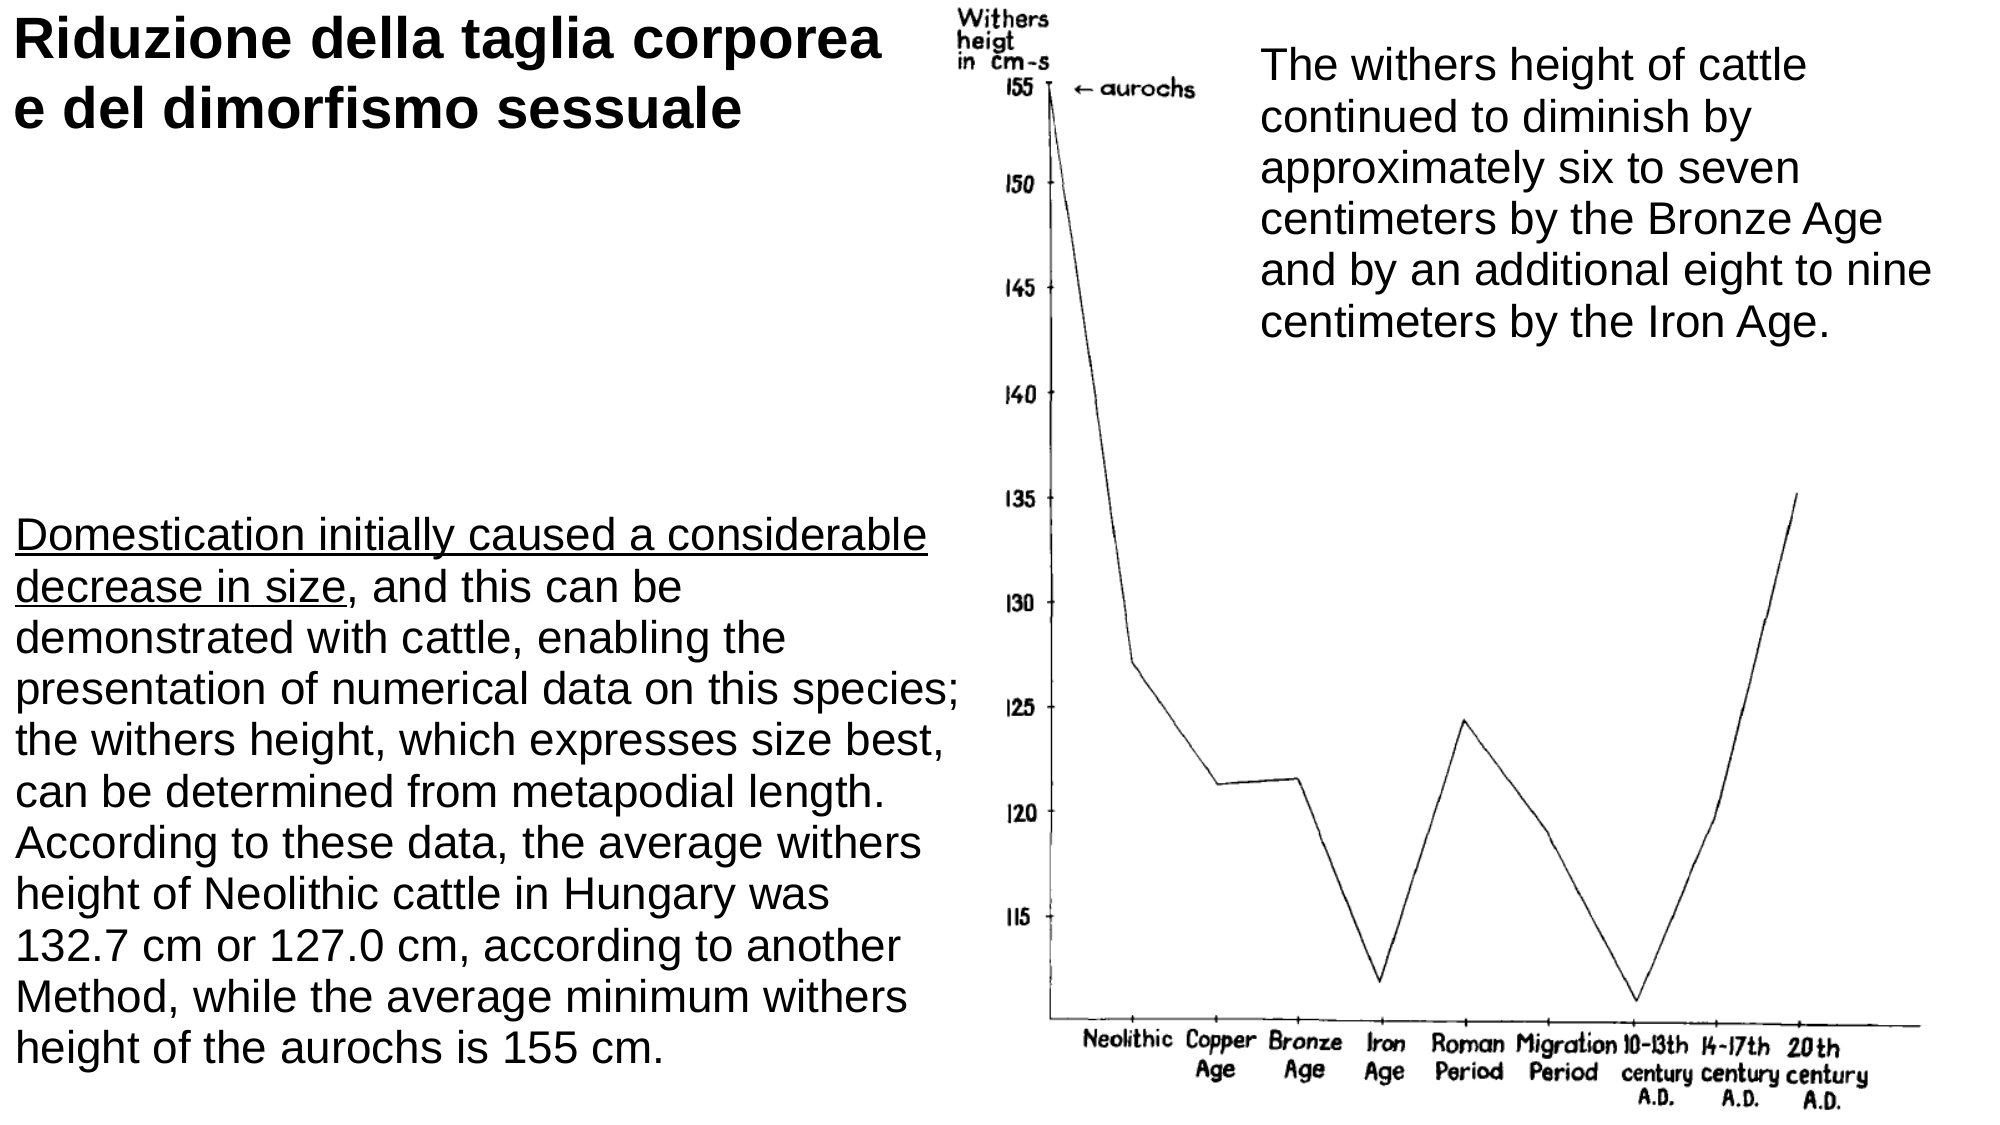

Riduzione della taglia corporea
e del dimorfismo sessuale
The withers height of cattle
continued to diminish by
approximately six to seven
centimeters by the Bronze Age
and by an additional eight to nine
centimeters by the Iron Age.
Domestication initially caused a considerable
decrease in size, and this can be
demonstrated with cattle, enabling the
presentation of numerical data on this species;
the withers height, which expresses size best,
can be determined from metapodial length.
According to these data, the average withers
height of Neolithic cattle in Hungary was
132.7 cm or 127.0 cm, according to another
Method, while the average minimum withers
height of the aurochs is 155 cm.